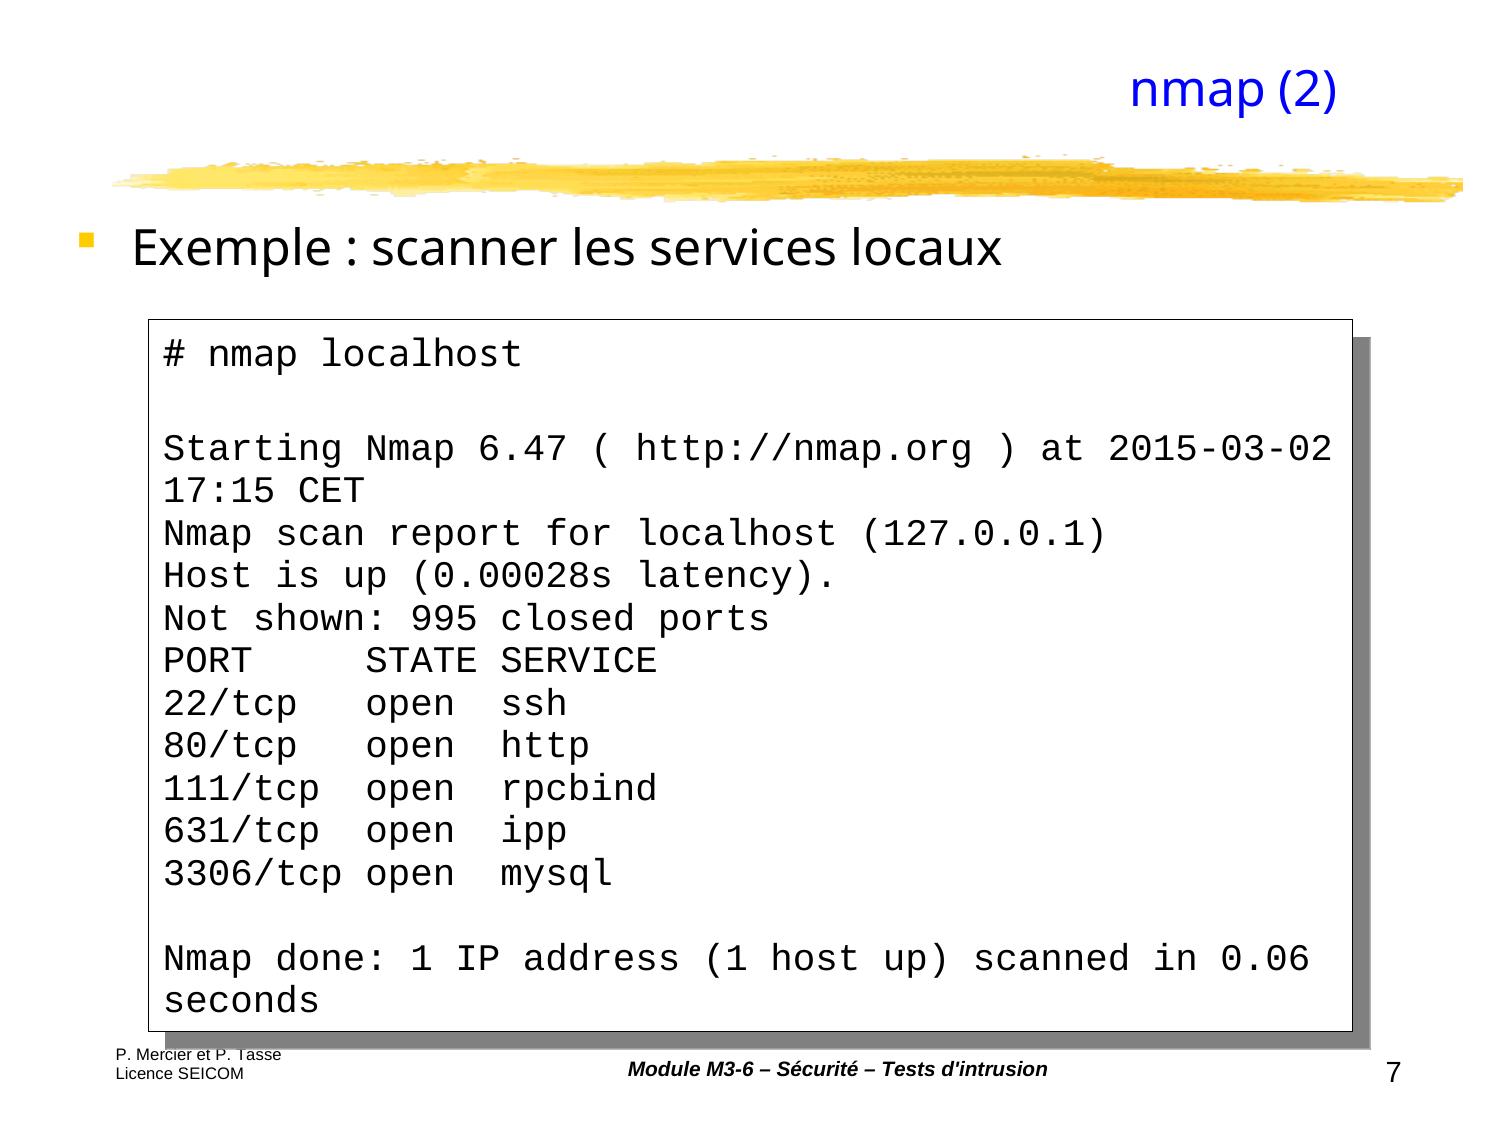

# nmap (2)
Exemple : scanner les services locaux
# nmap localhost
Starting Nmap 6.47 ( http://nmap.org ) at 2015-03-02 17:15 CET
Nmap scan report for localhost (127.0.0.1)
Host is up (0.00028s latency).
Not shown: 995 closed ports
PORT STATE SERVICE
22/tcp open ssh
80/tcp open http
111/tcp open rpcbind
631/tcp open ipp
3306/tcp open mysql
Nmap done: 1 IP address (1 host up) scanned in 0.06 seconds
7